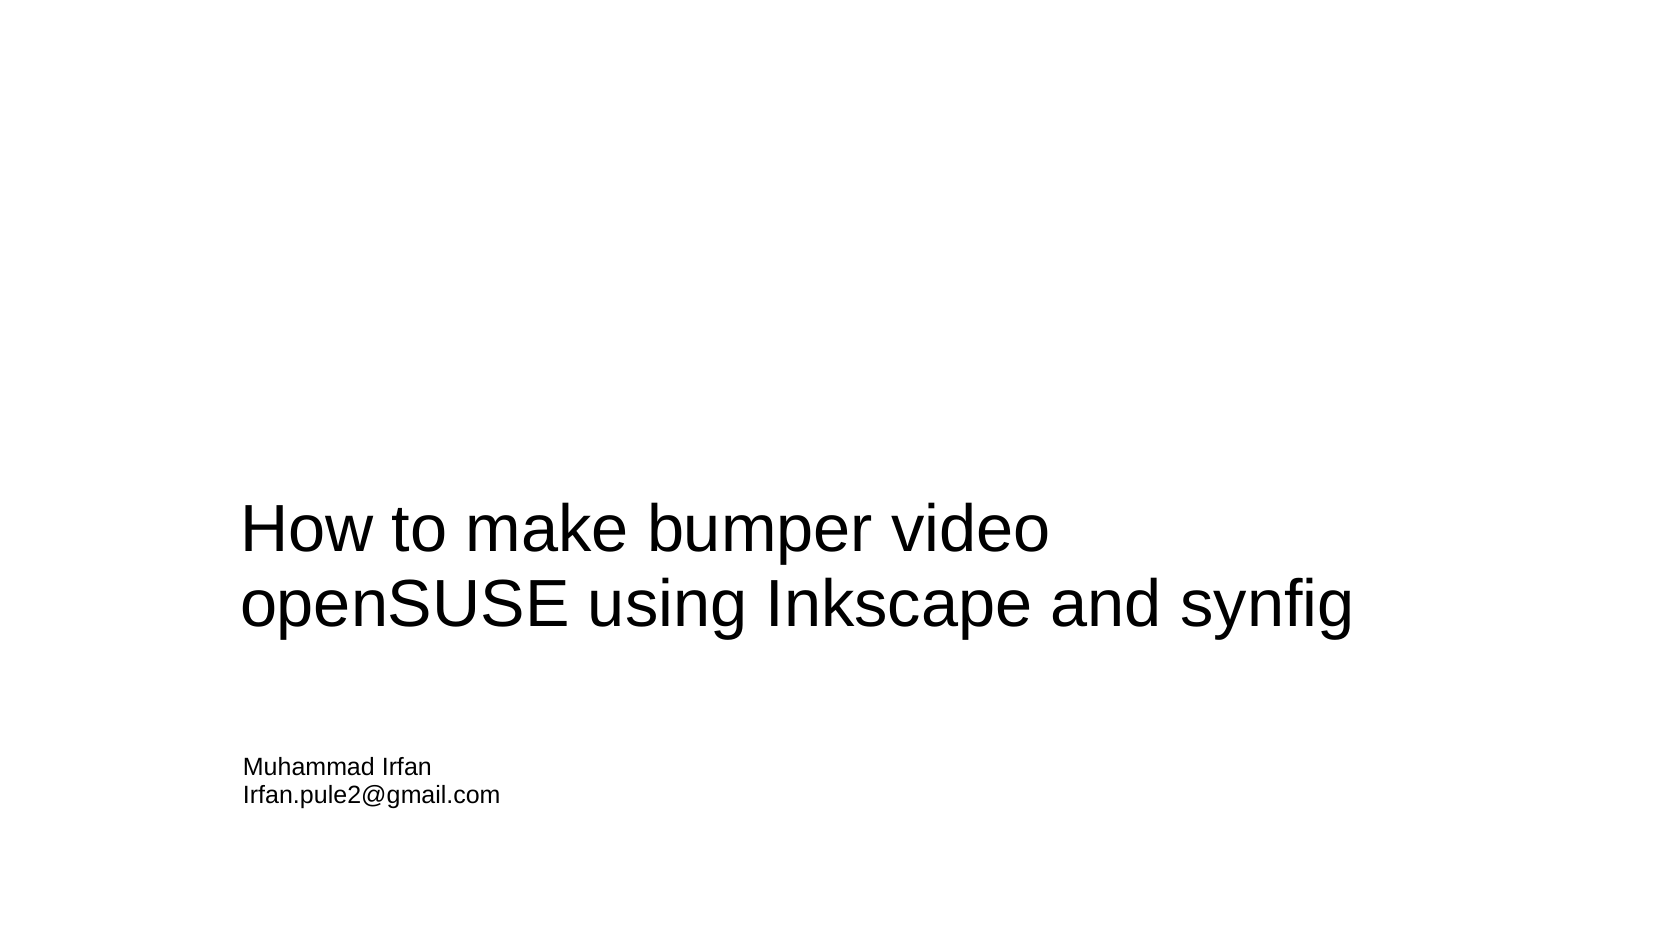

# How to make bumper video openSUSE using Inkscape and synfig
Muhammad Irfan
Irfan.pule2@gmail.com